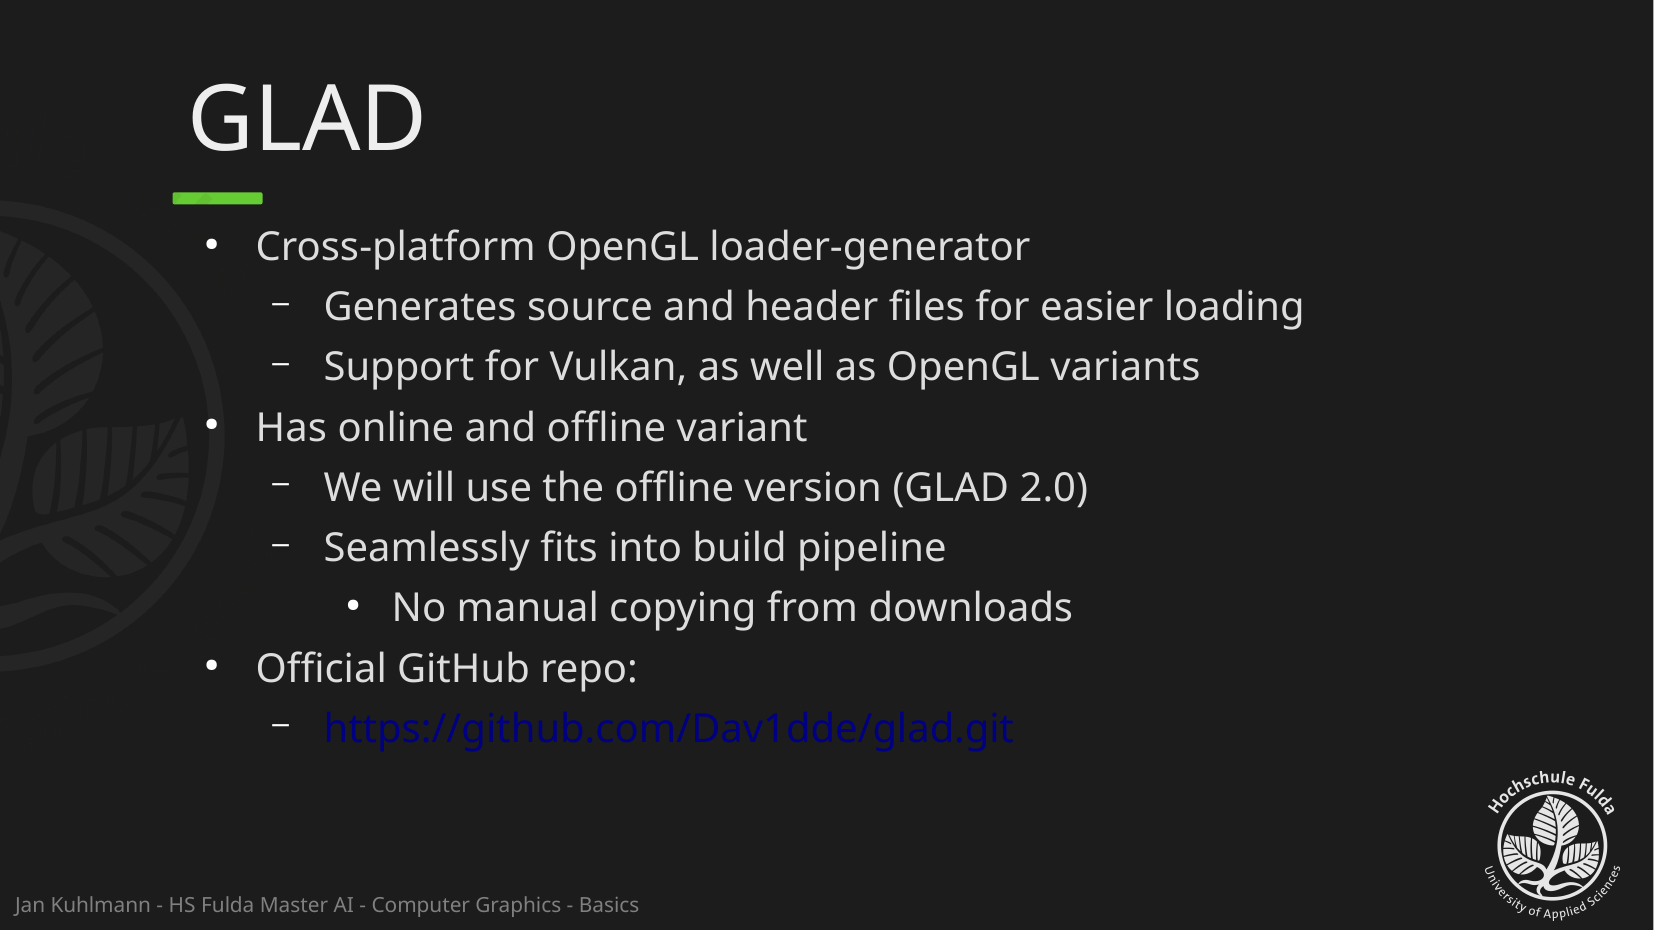

# GLAD
Cross-platform OpenGL loader-generator
Generates source and header files for easier loading
Support for Vulkan, as well as OpenGL variants
Has online and offline variant
We will use the offline version (GLAD 2.0)
Seamlessly fits into build pipeline
No manual copying from downloads
Official GitHub repo:
https://github.com/Dav1dde/glad.git
Jan Kuhlmann - HS Fulda Master AI - Computer Graphics - Basics